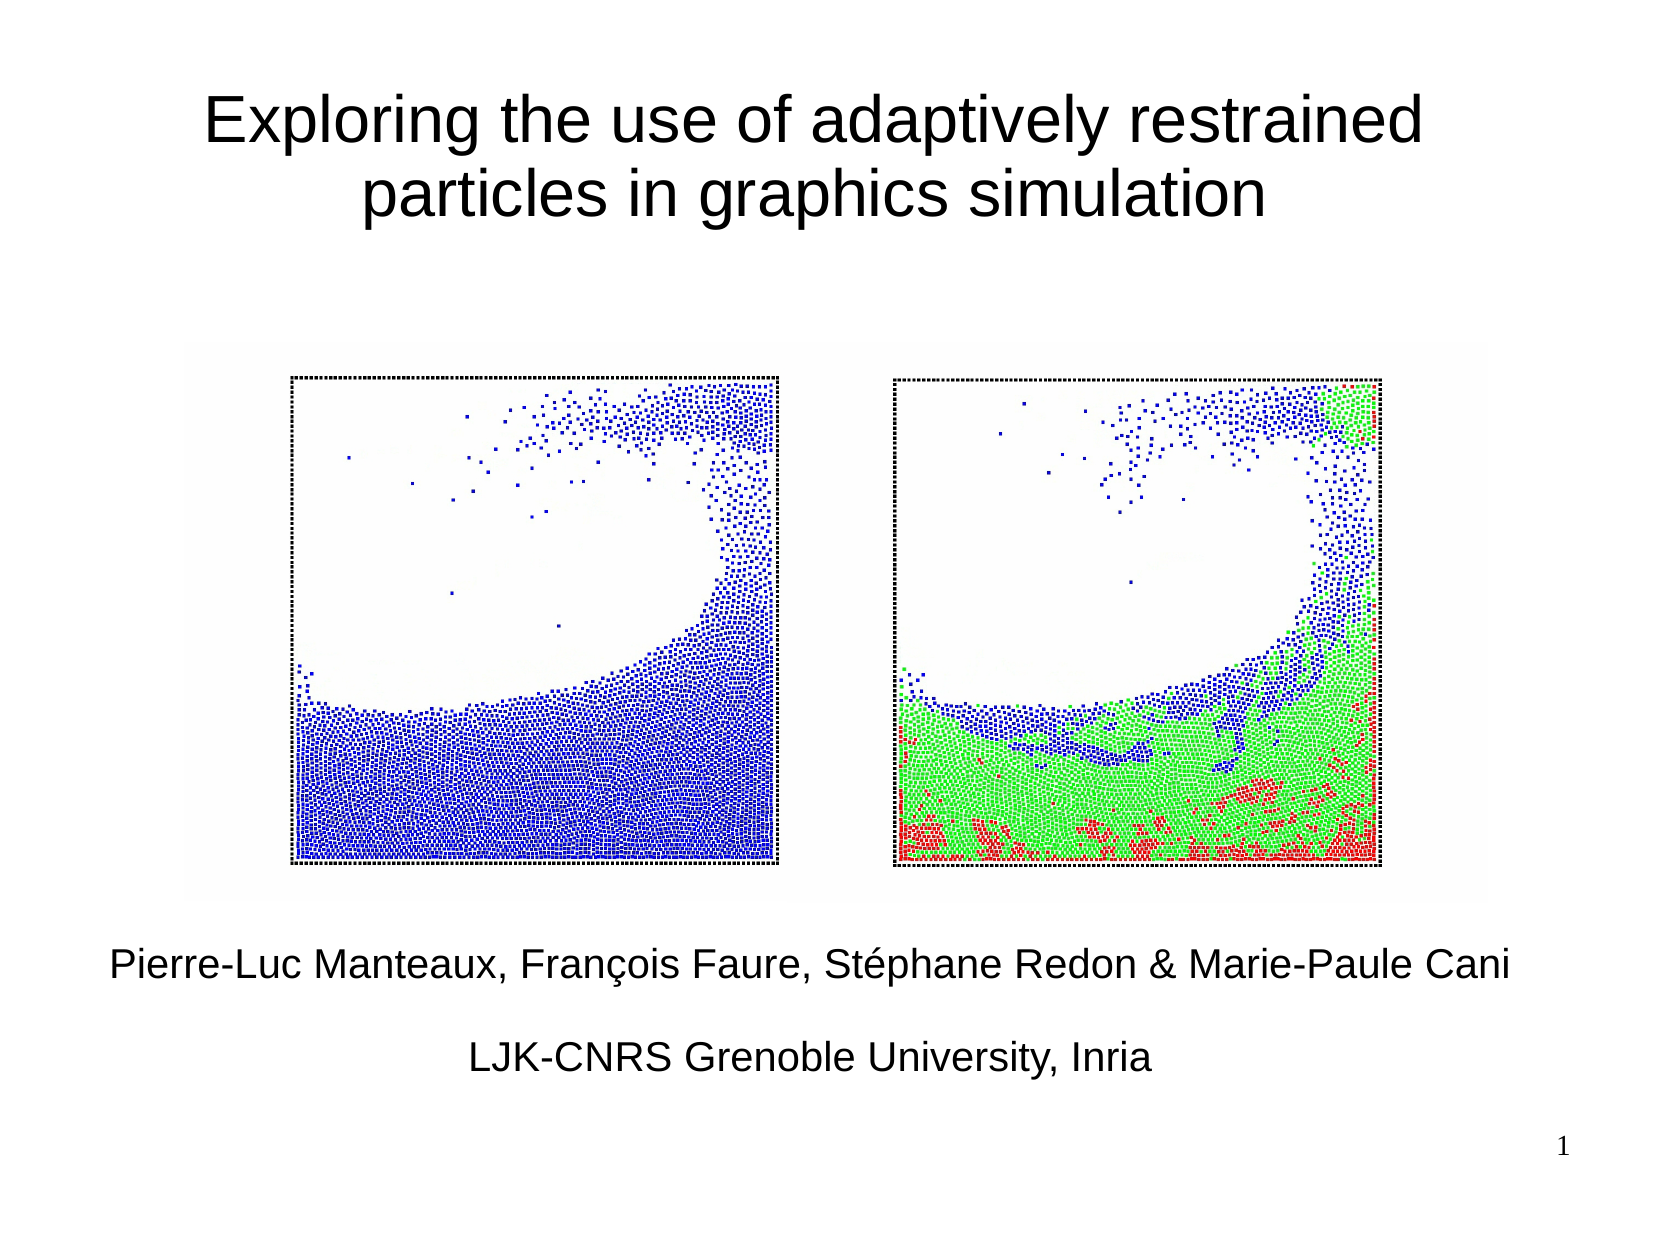

# Exploring the use of adaptively restrained particles in graphics simulation
Pierre-Luc Manteaux, François Faure, Stéphane Redon & Marie-Paule Cani
LJK-CNRS Grenoble University, Inria
1